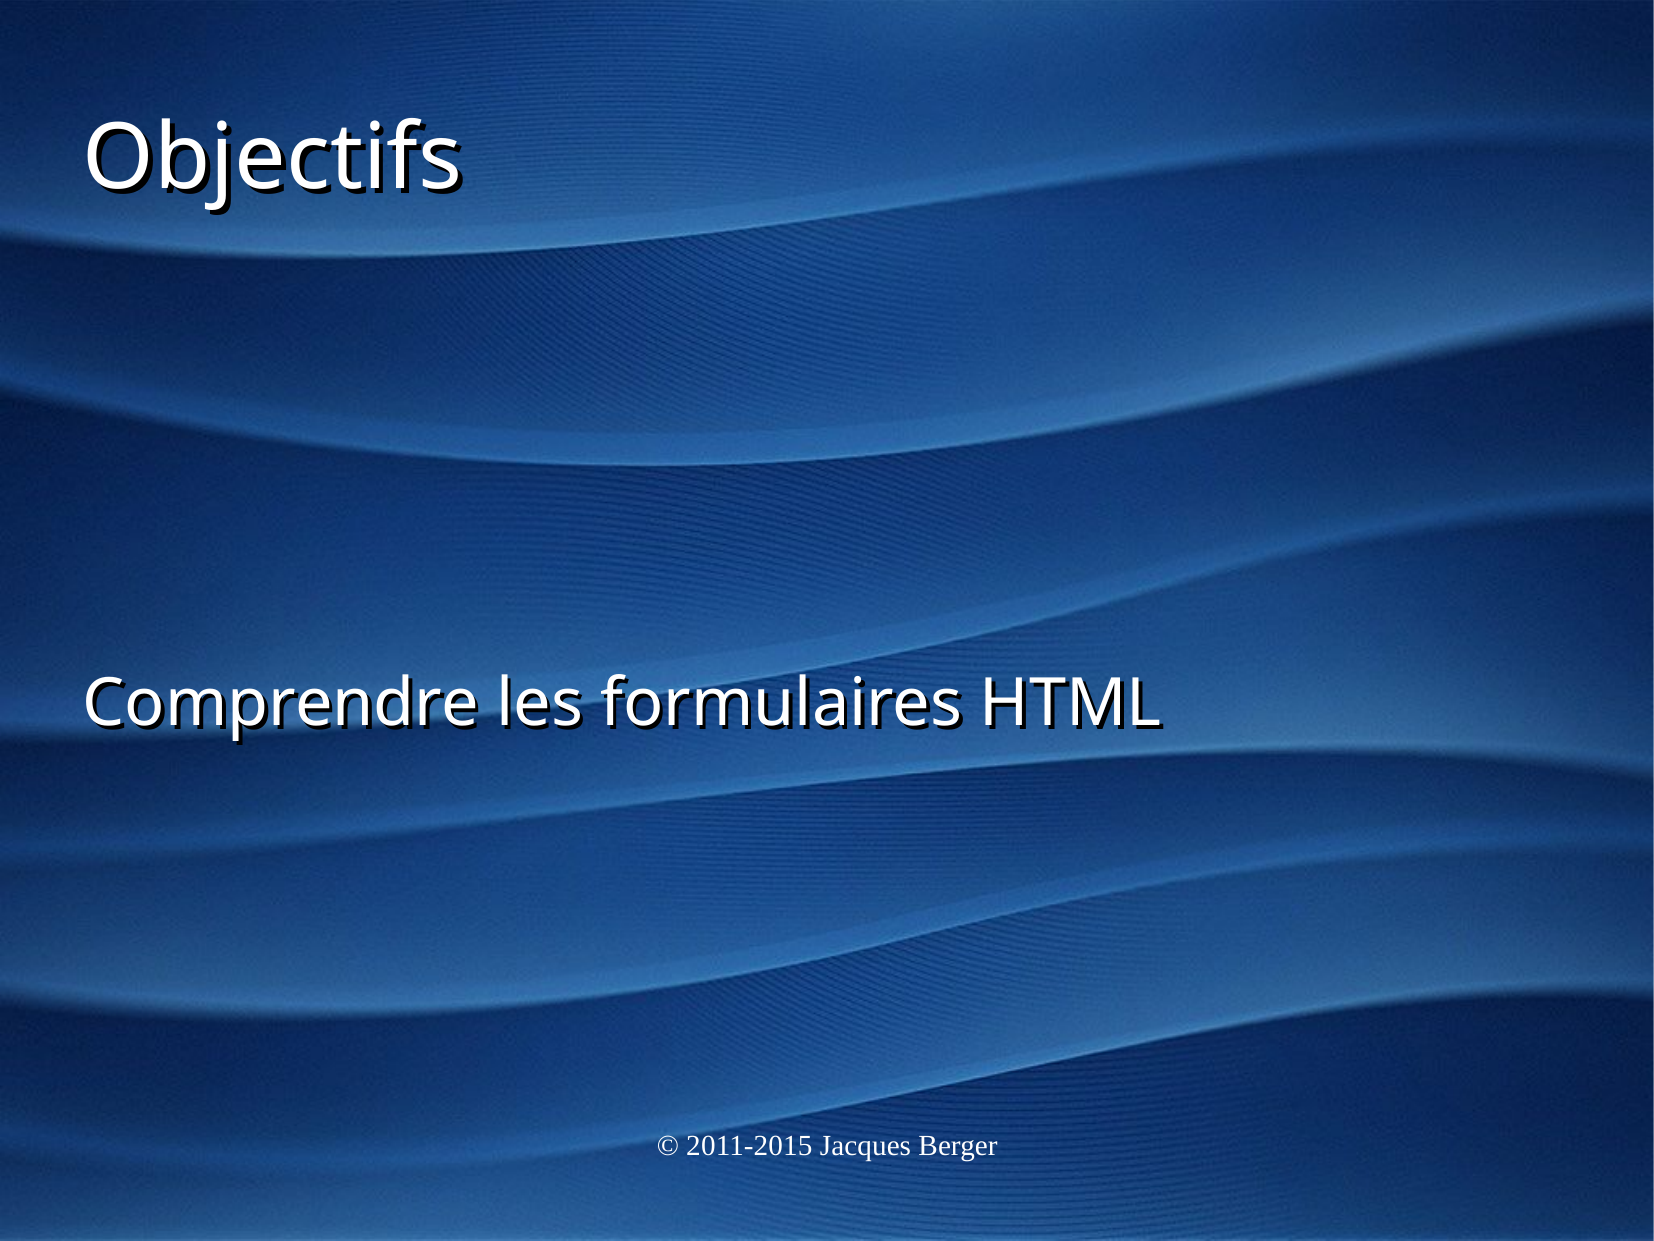

Objectifs
# Comprendre les formulaires HTML
© 2011-2015 Jacques Berger